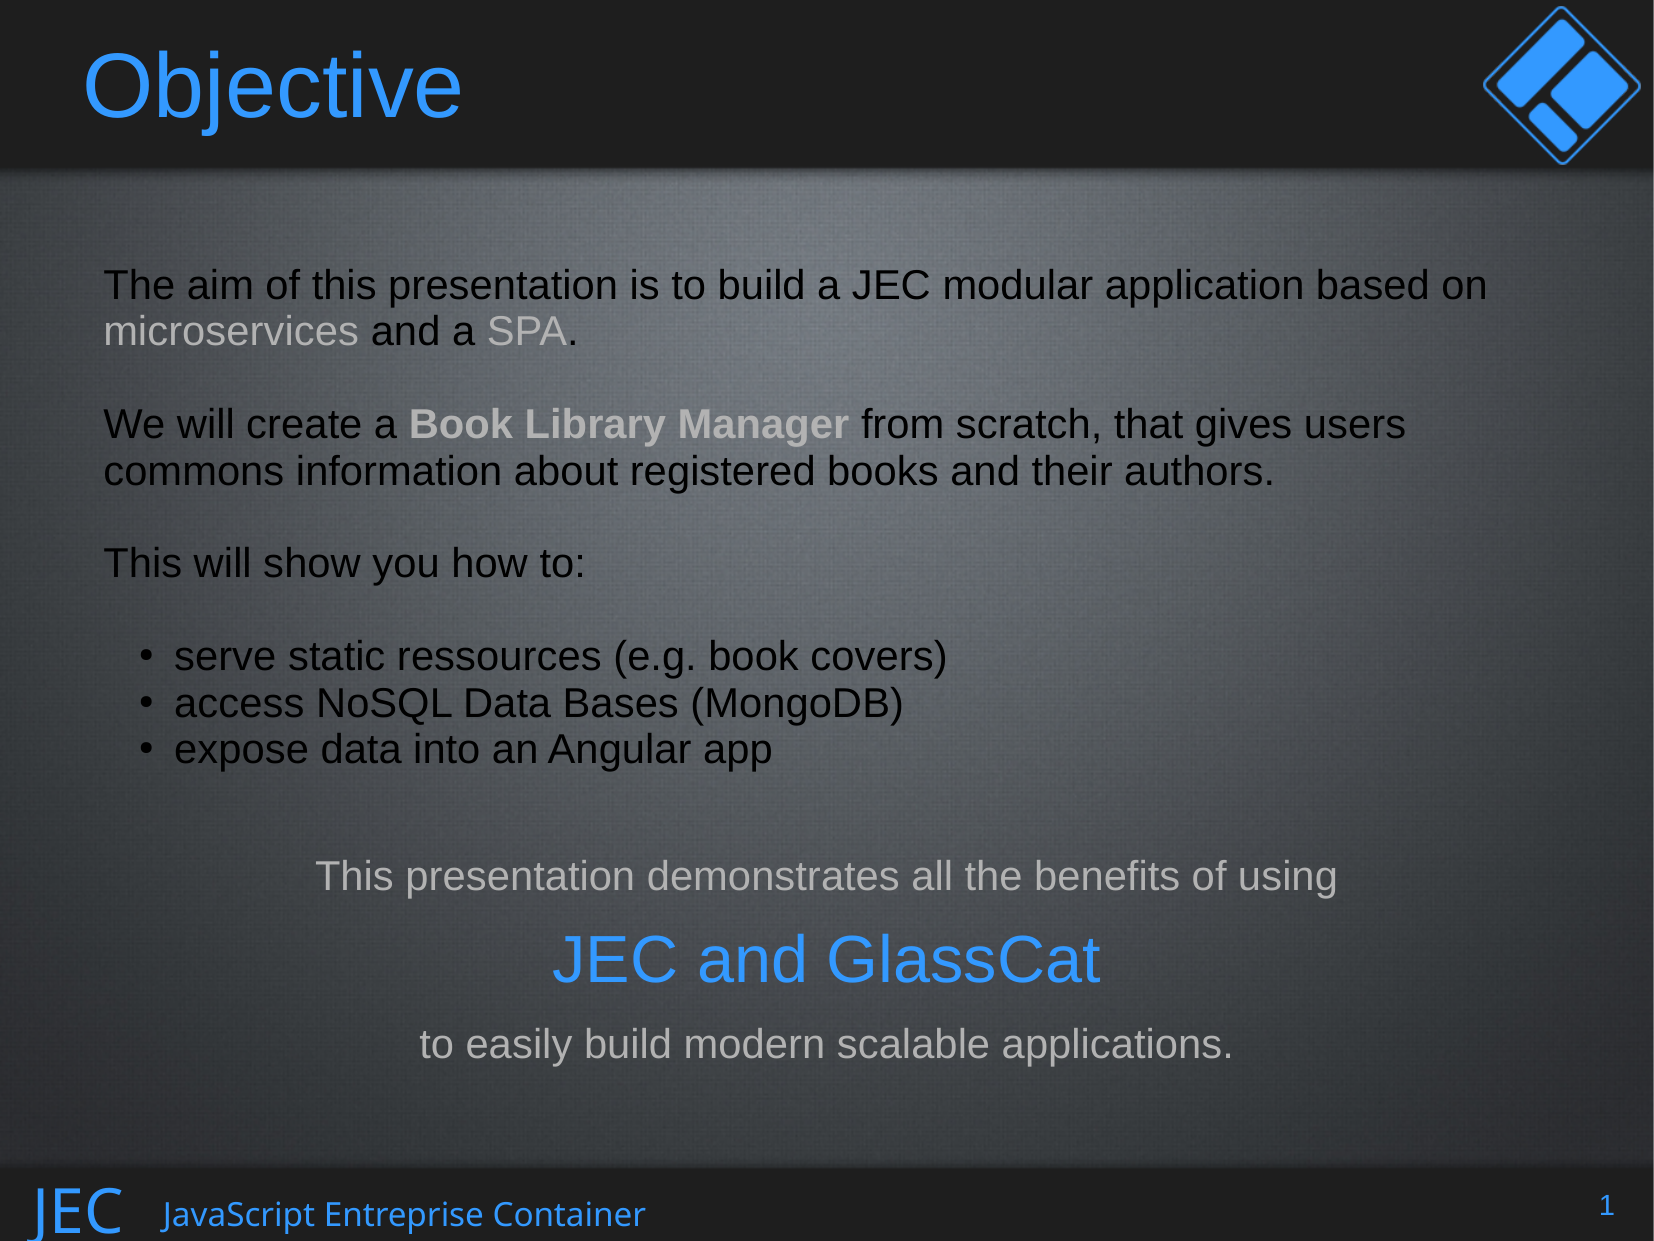

# Objective
The aim of this presentation is to build a JEC modular application based on microservices and a SPA.
We will create a Book Library Manager from scratch, that gives users commons information about registered books and their authors.
This will show you how to:
serve static ressources (e.g. book covers)
access NoSQL Data Bases (MongoDB)
expose data into an Angular app
This presentation demonstrates all the benefits of using
JEC and GlassCat
to easily build modern scalable applications.
JEC
1
JavaScript Entreprise Container